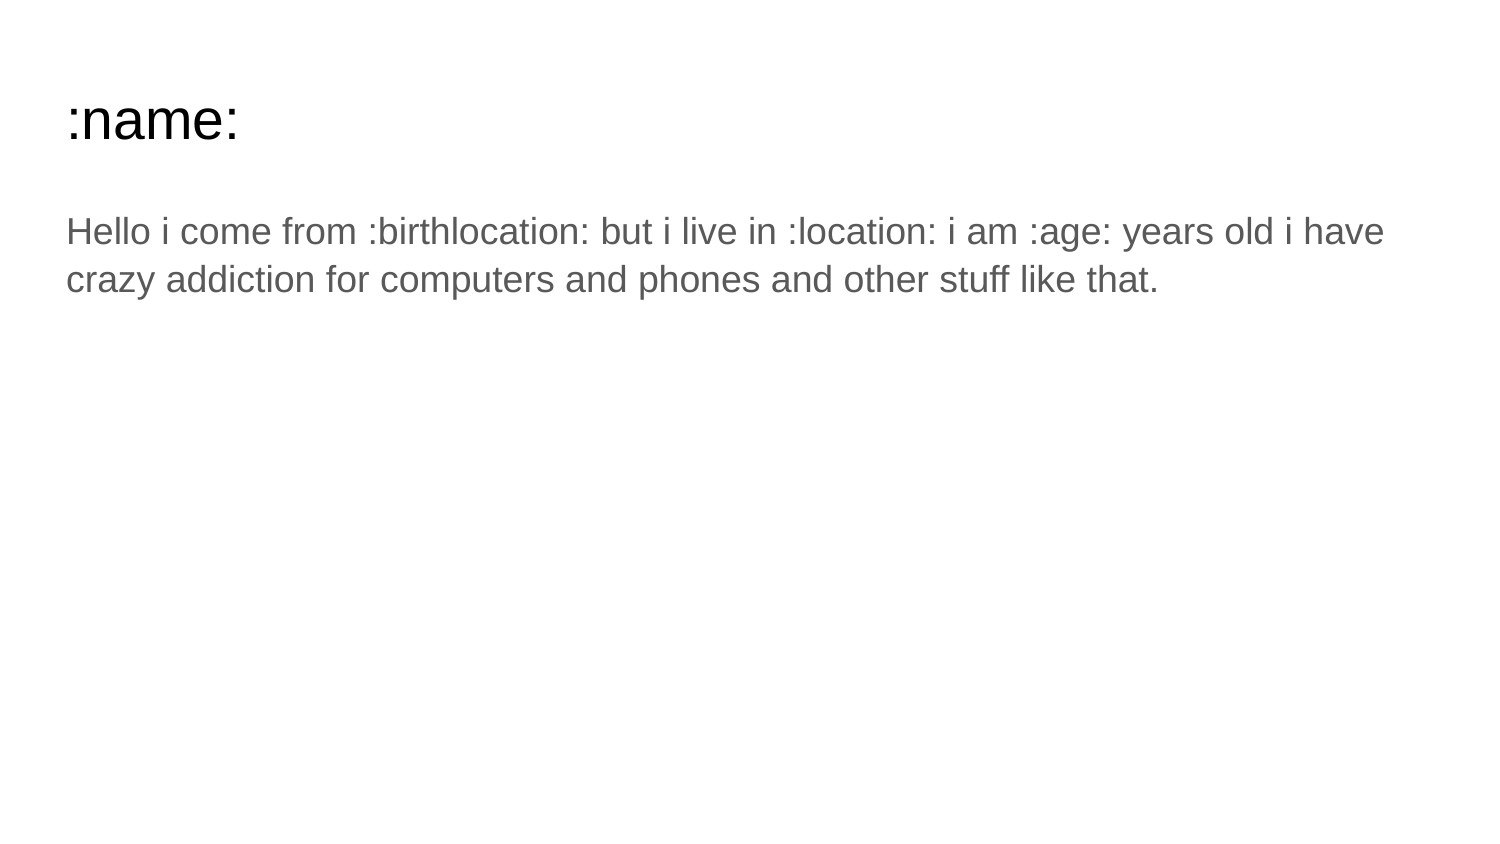

# :name:
Hello i come from :birthlocation: but i live in :location: i am :age: years old i have crazy addiction for computers and phones and other stuff like that.